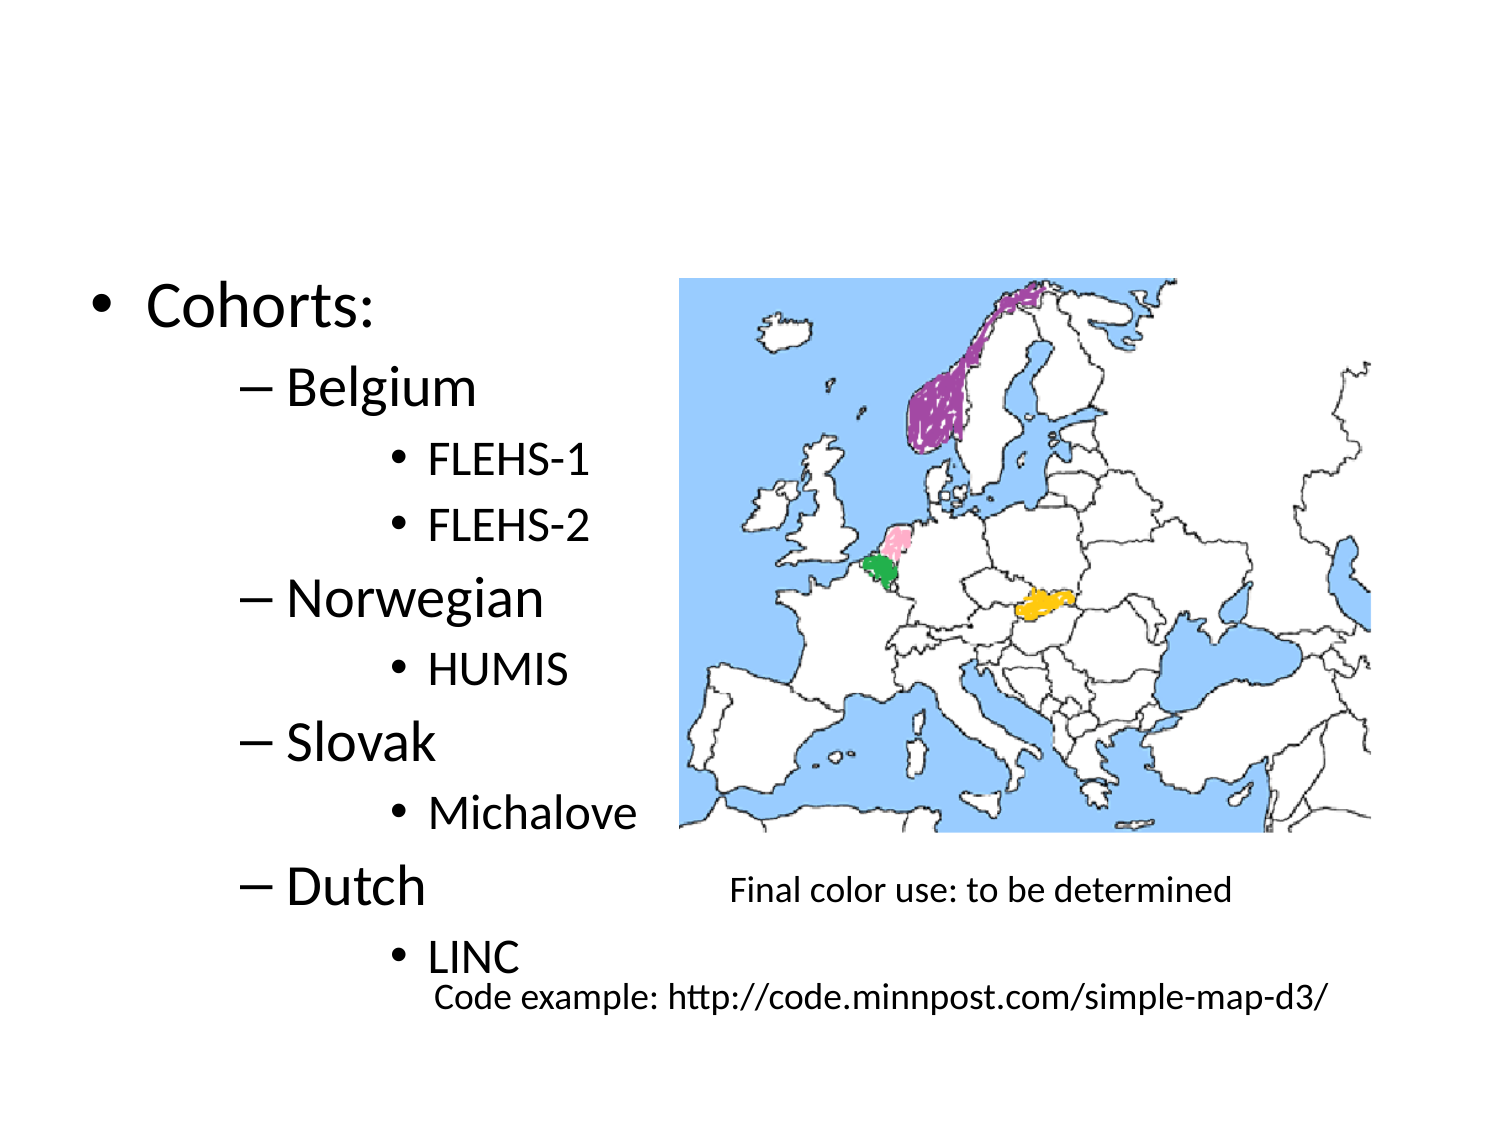

#
Cohorts:
Belgium
FLEHS-1
FLEHS-2
Norwegian
HUMIS
Slovak
Michalove
Dutch
LINC
Final color use: to be determined
Code example: http://code.minnpost.com/simple-map-d3/